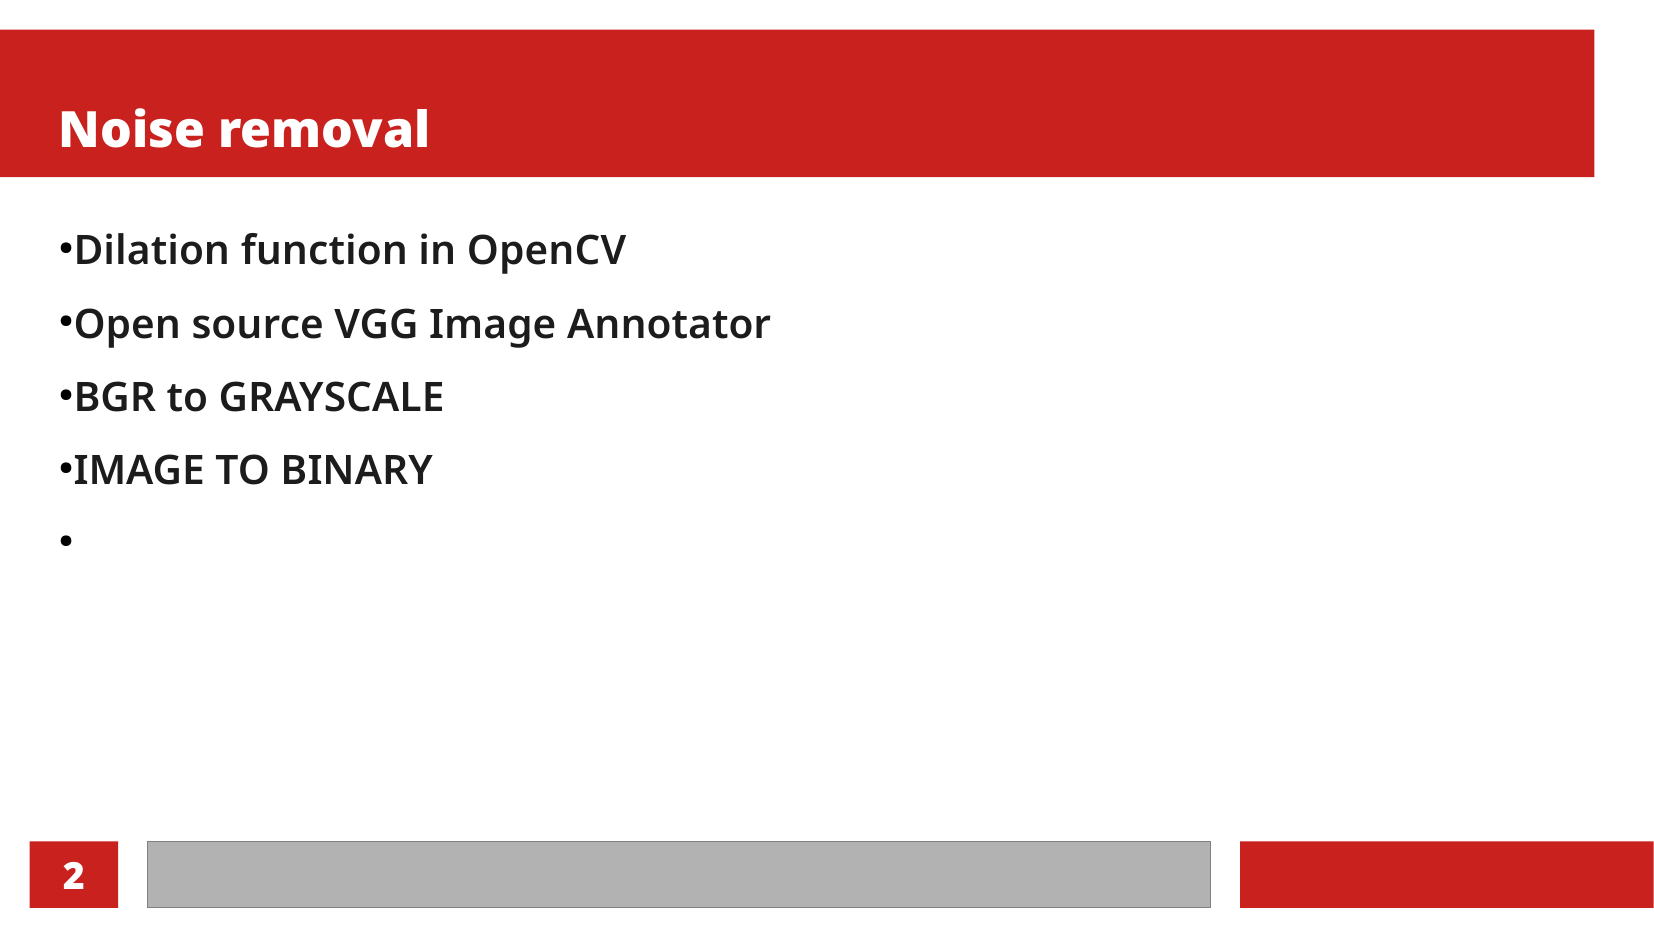

# Noise removal
Dilation function in OpenCV
Open source VGG Image Annotator
BGR to GRAYSCALE
IMAGE TO BINARY
2